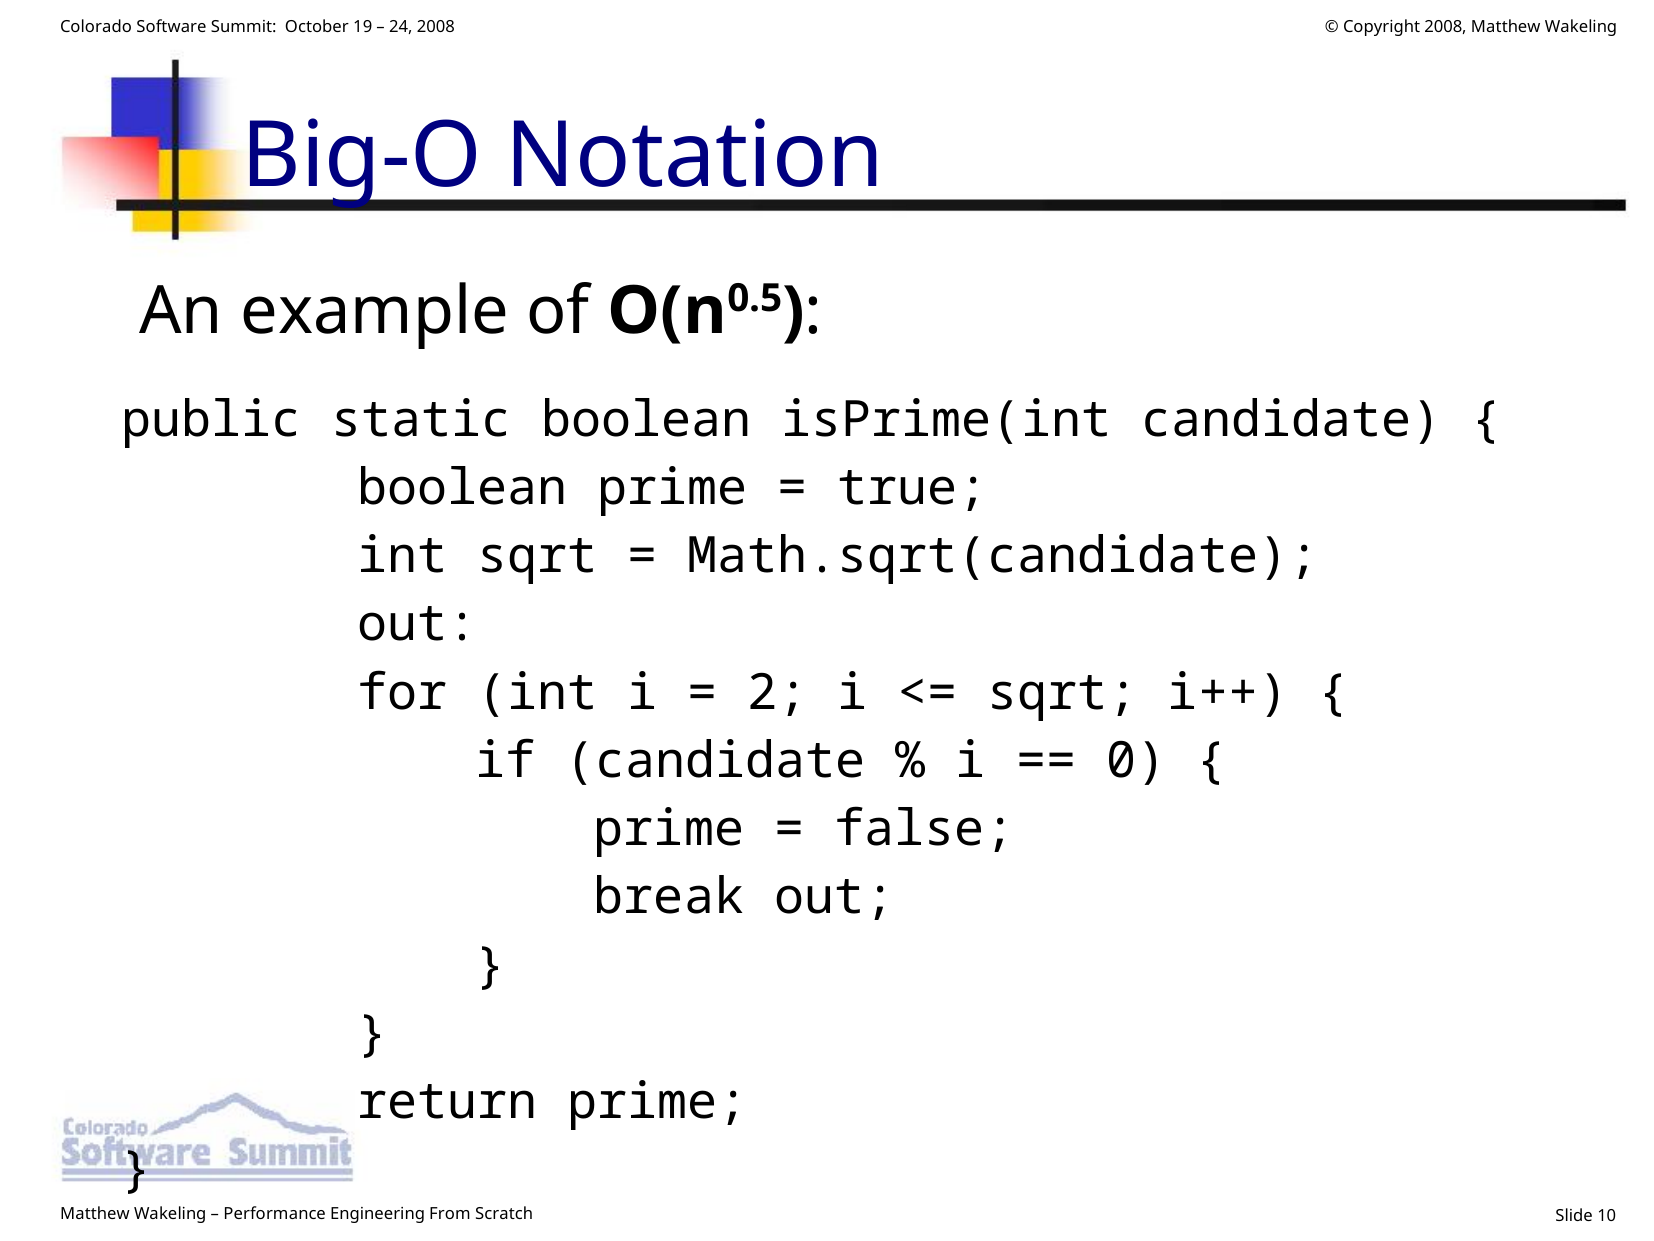

# Big-O Notation
An example of O(n0.5):
public static boolean isPrime(int candidate) {
		boolean prime = true;
 		int sqrt = Math.sqrt(candidate);
 		out:
 		for (int i = 2; i <= sqrt; i++) {
			if (candidate % i == 0) {
				prime = false;
				break out;
			}
		}
		return prime;
}